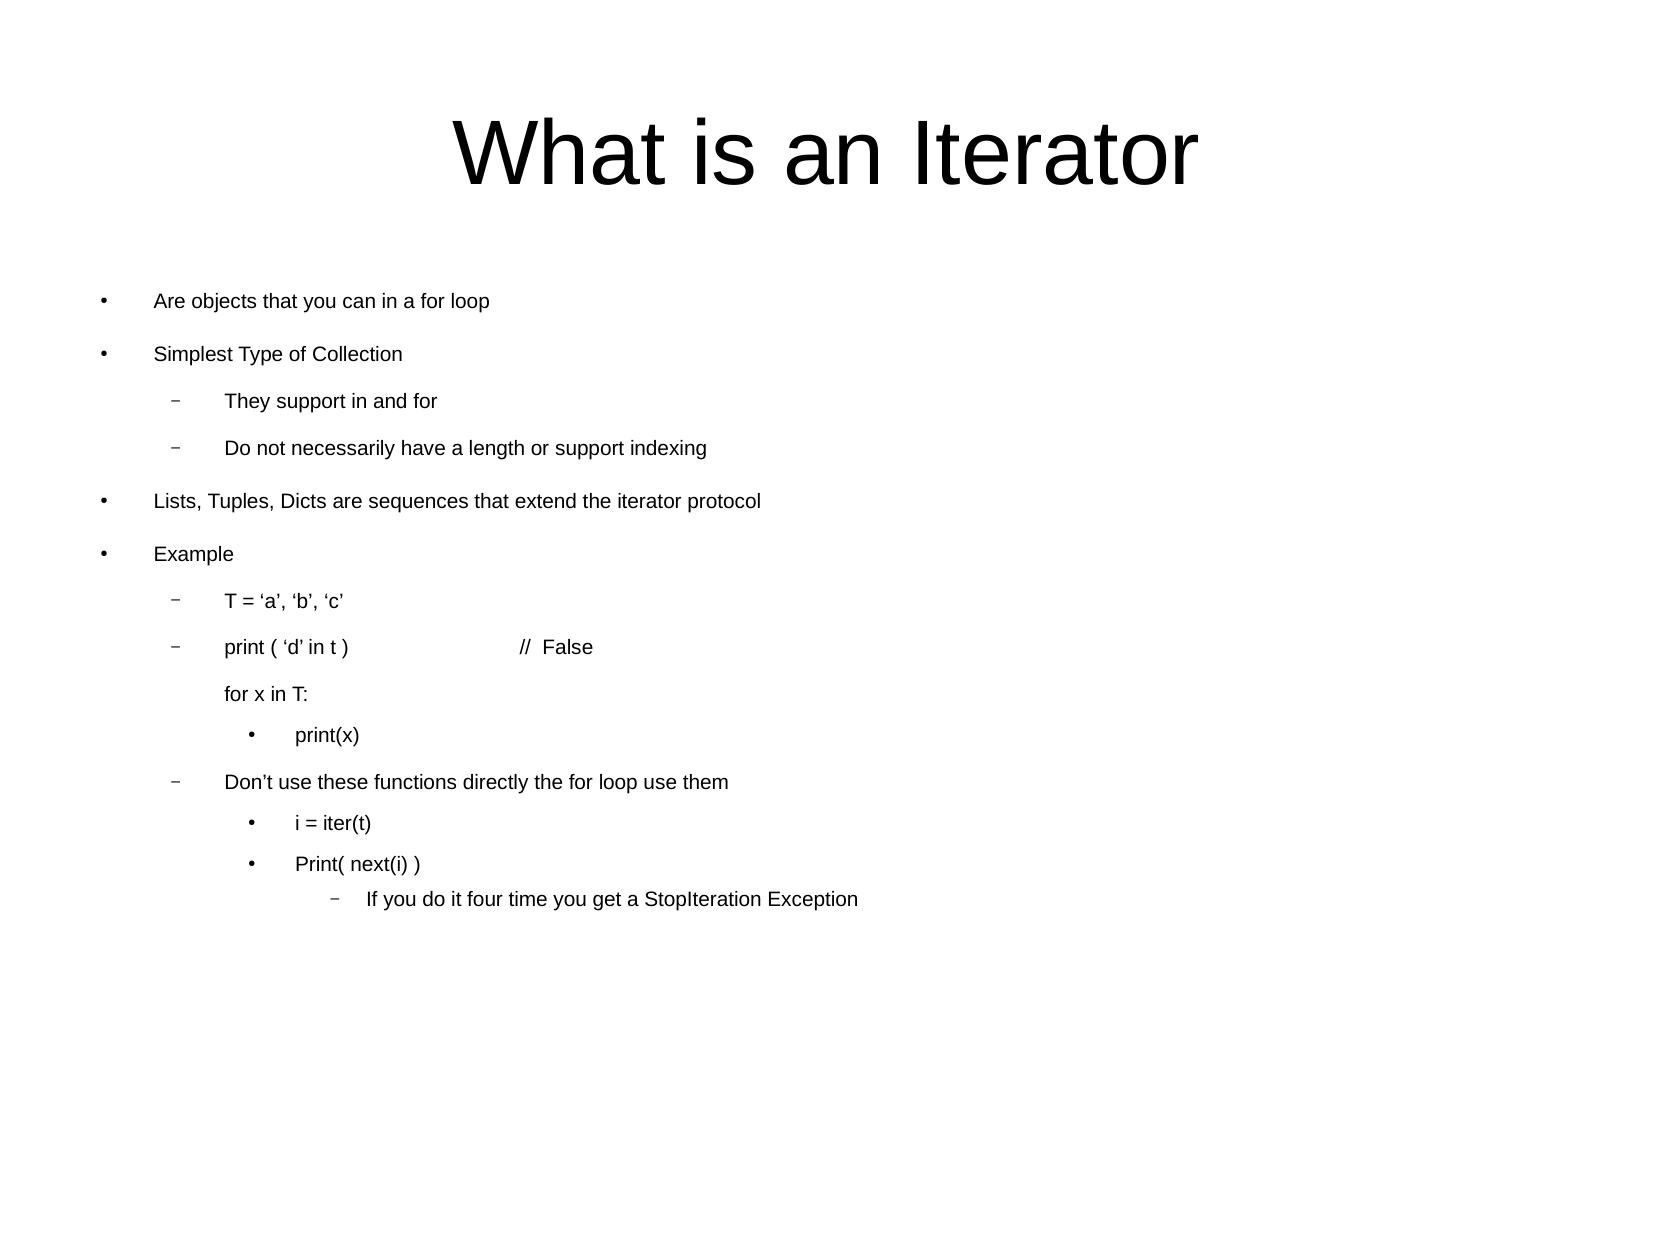

# What is an Iterator
Are objects that you can in a for loop
Simplest Type of Collection
They support in and for
Do not necessarily have a length or support indexing
Lists, Tuples, Dicts are sequences that extend the iterator protocol
Example
T = ‘a’, ‘b’, ‘c’
print ( ‘d’ in t )			// False
for x in T:
print(x)
Don’t use these functions directly the for loop use them
i = iter(t)
Print( next(i) )
If you do it four time you get a StopIteration Exception